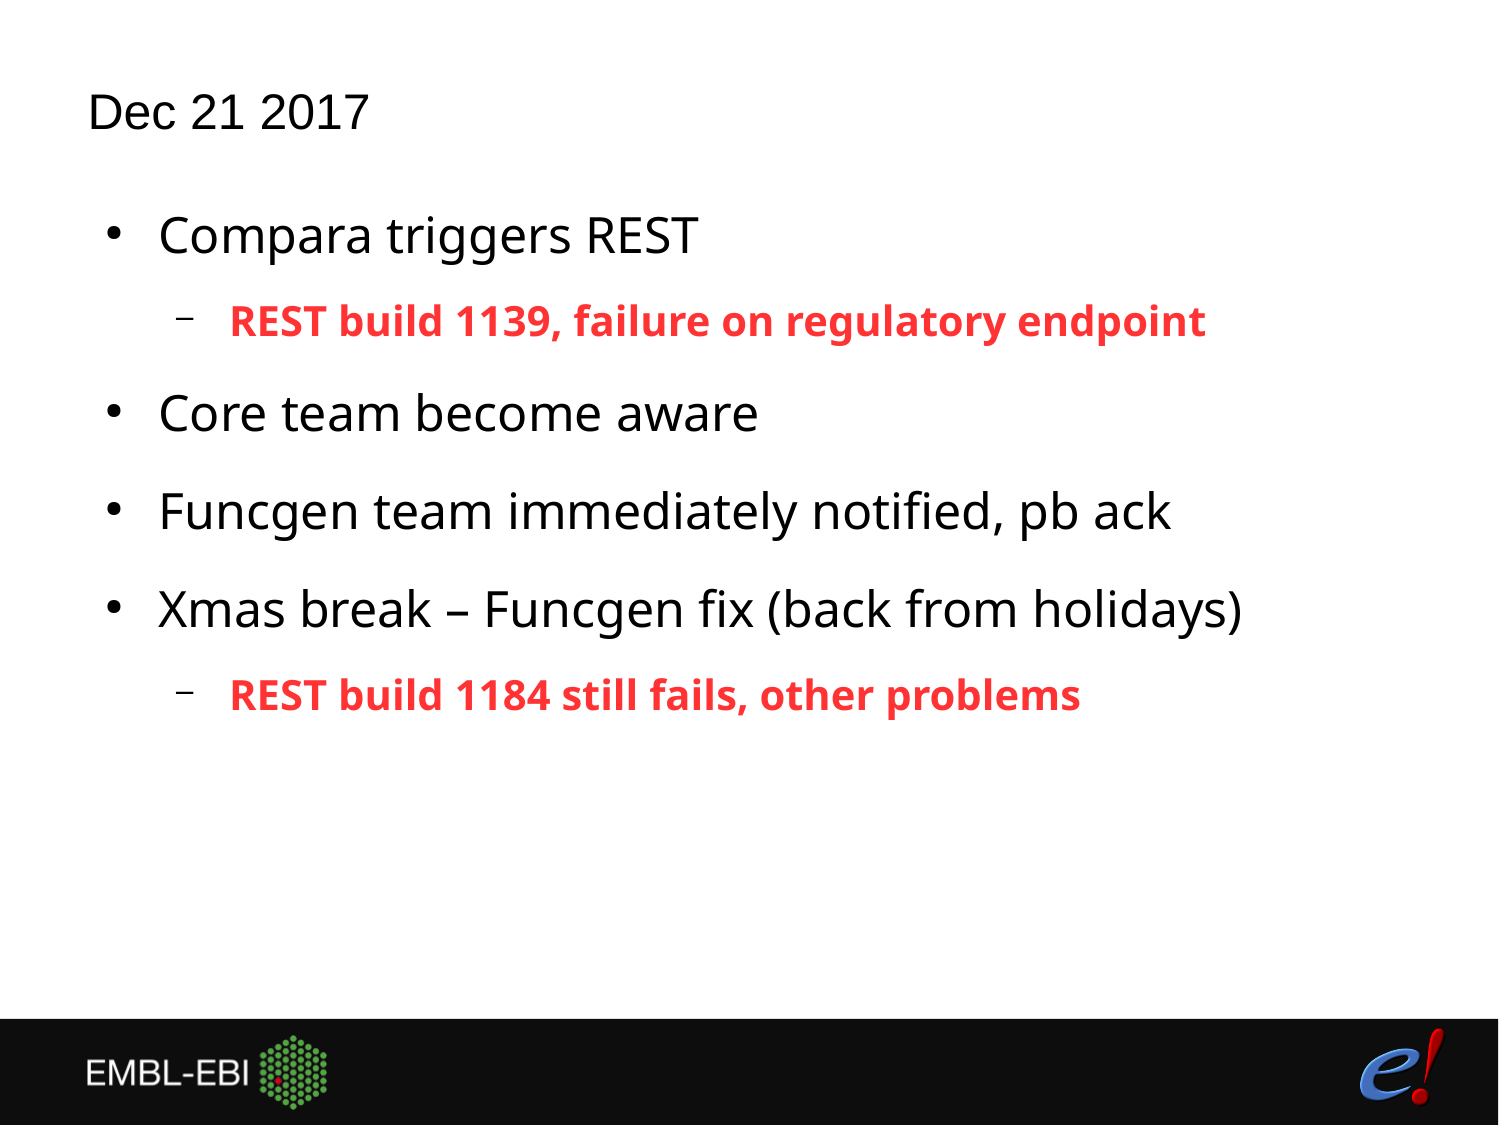

# Dec 21 2017
Compara triggers REST
REST build 1139, failure on regulatory endpoint
Core team become aware
Funcgen team immediately notified, pb ack
Xmas break – Funcgen fix (back from holidays)
REST build 1184 still fails, other problems